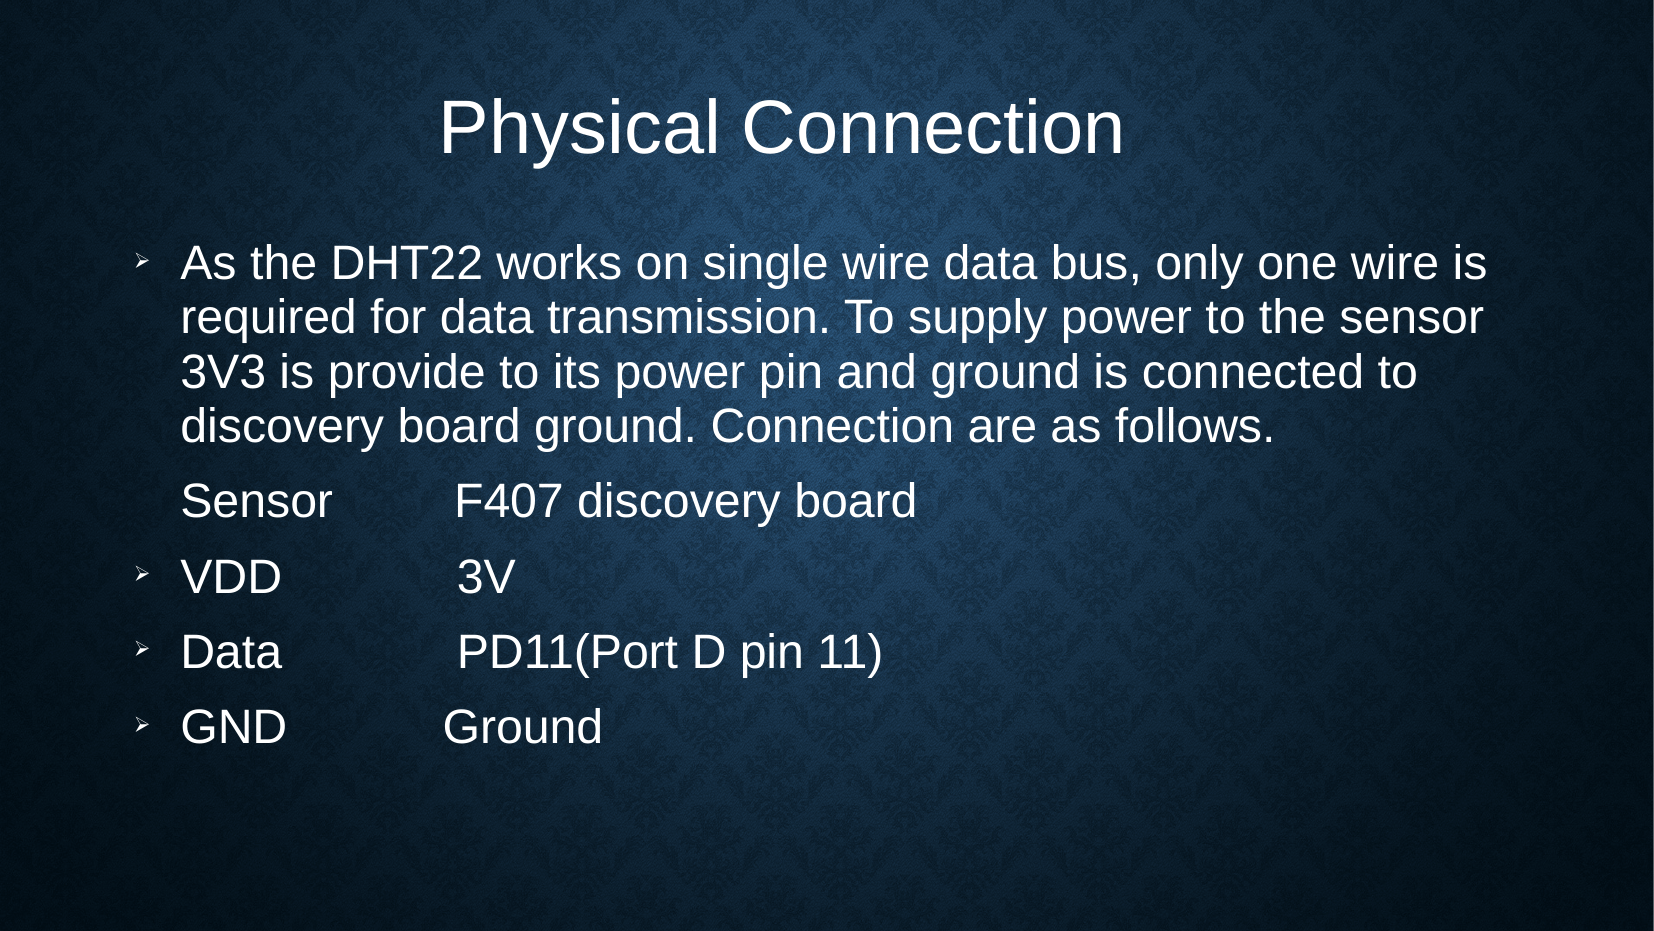

# Physical Connection
As the DHT22 works on single wire data bus, only one wire is required for data transmission. To supply power to the sensor 3V3 is provide to its power pin and ground is connected to discovery board ground. Connection are as follows.
Sensor F407 discovery board
VDD 3V
Data PD11(Port D pin 11)
GND		 Ground